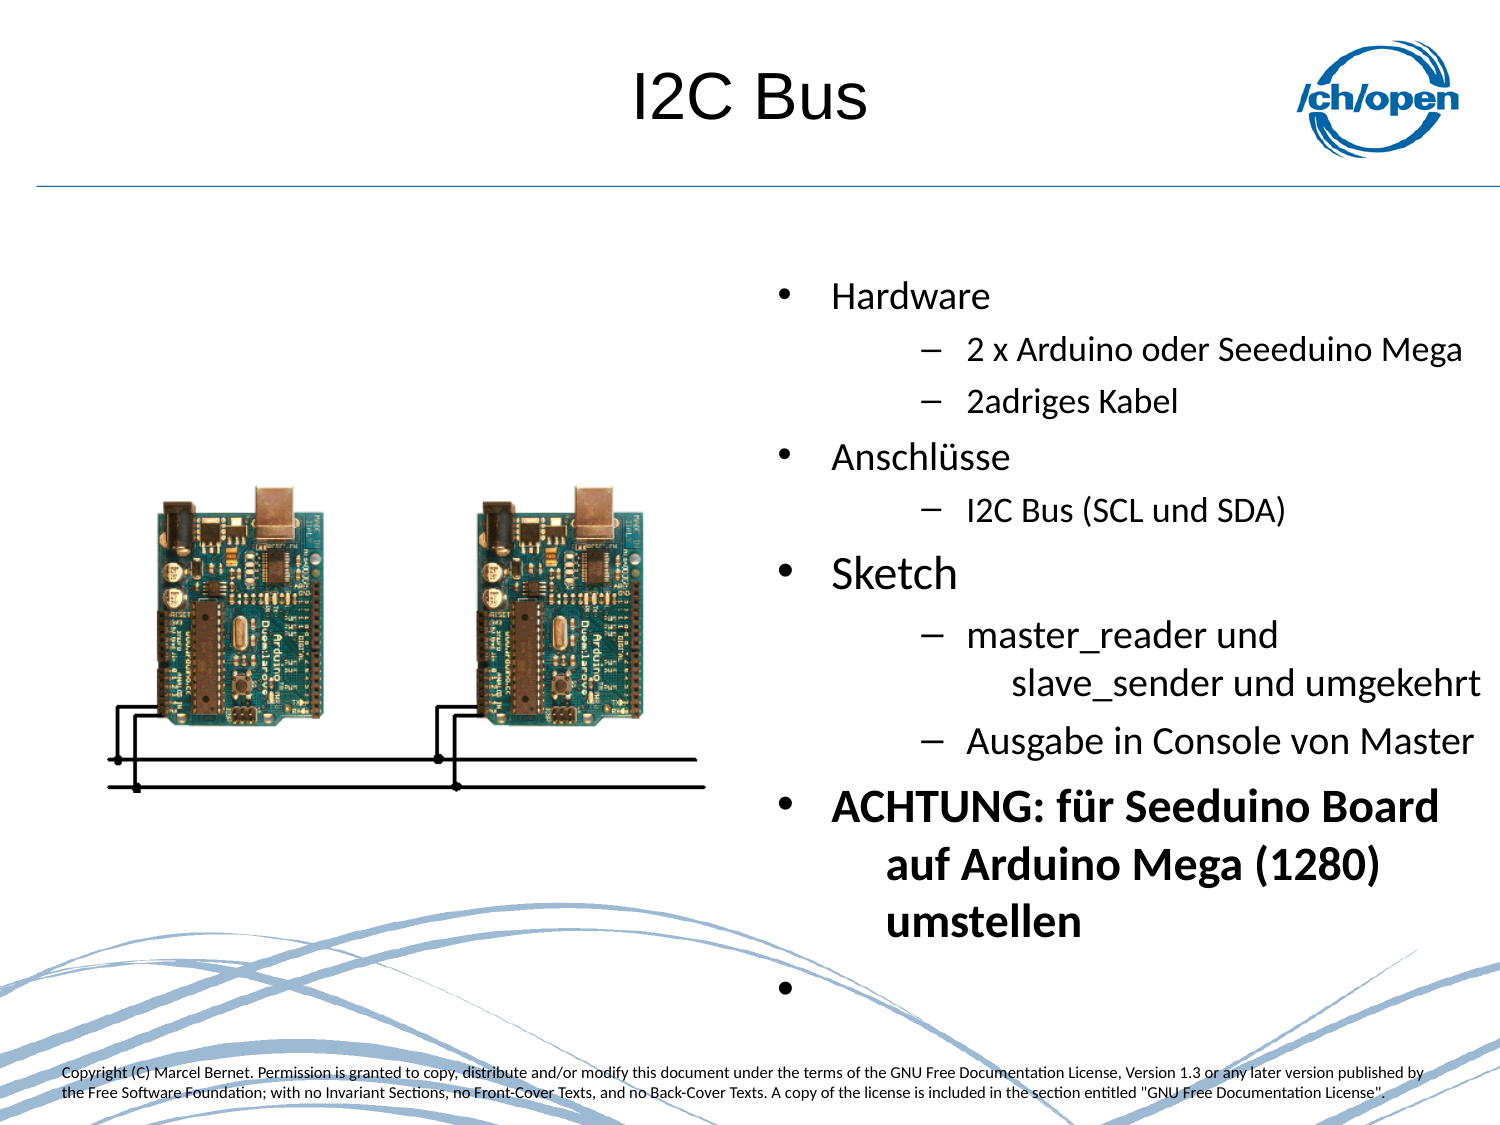

I2C Bus
# Hardware
2 x Arduino oder Seeeduino Mega
2adriges Kabel
Anschlüsse
I2C Bus (SCL und SDA)
Sketch
master_reader und slave_sender und umgekehrt
Ausgabe in Console von Master
ACHTUNG: für Seeduino Board auf Arduino Mega (1280) umstellen